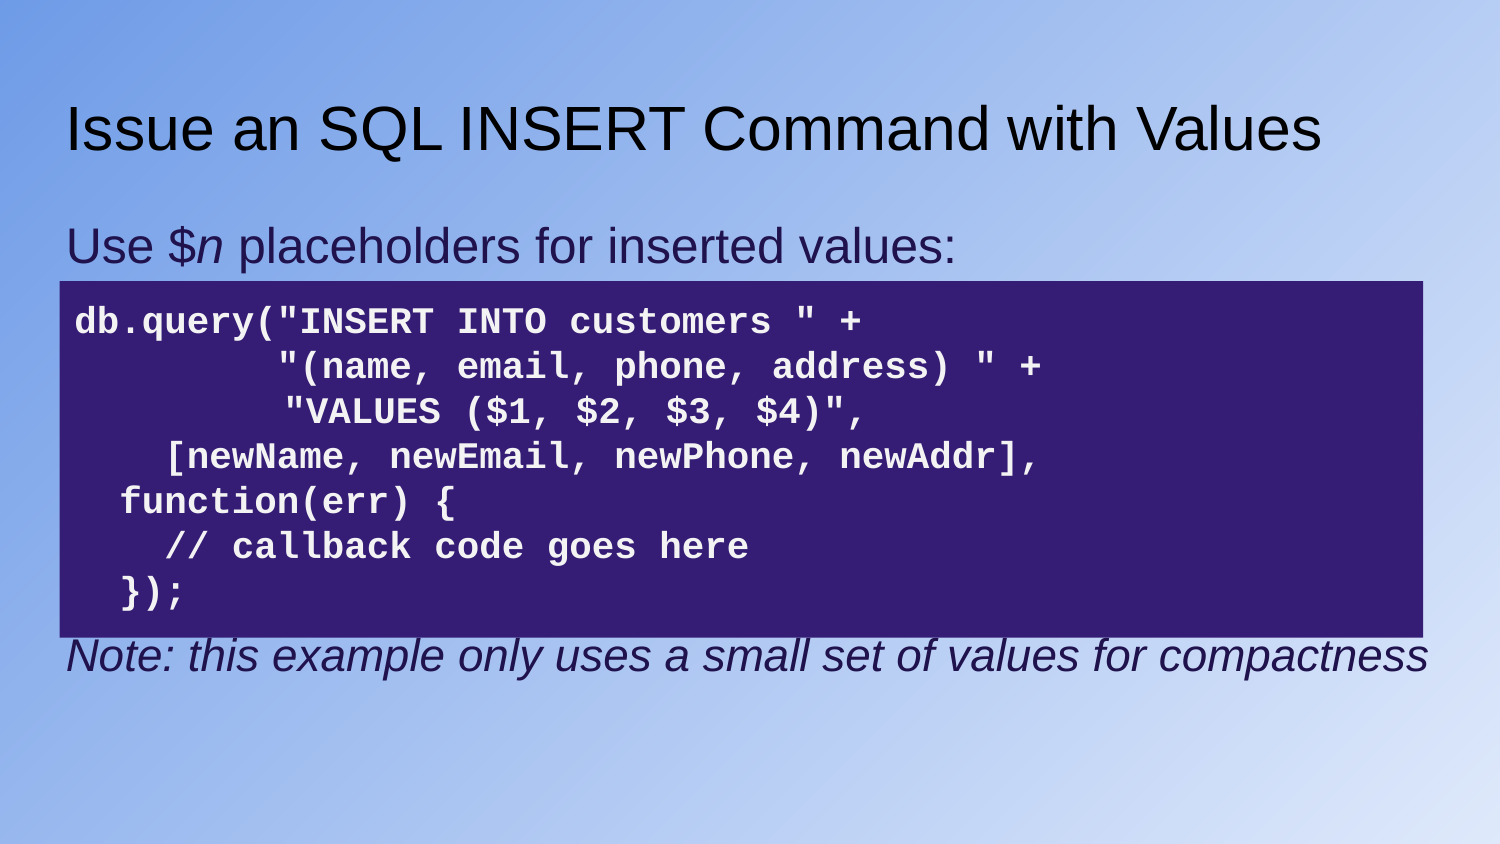

Issue an SQL INSERT Command with Values
Use $n placeholders for inserted values:
Note: this example only uses a small set of values for compactness
db.query("INSERT INTO customers " +
 "(name, email, phone, address) " +
 	 "VALUES ($1, $2, $3, $4)",
 [newName, newEmail, newPhone, newAddr],
 function(err) {
 // callback code goes here
 });